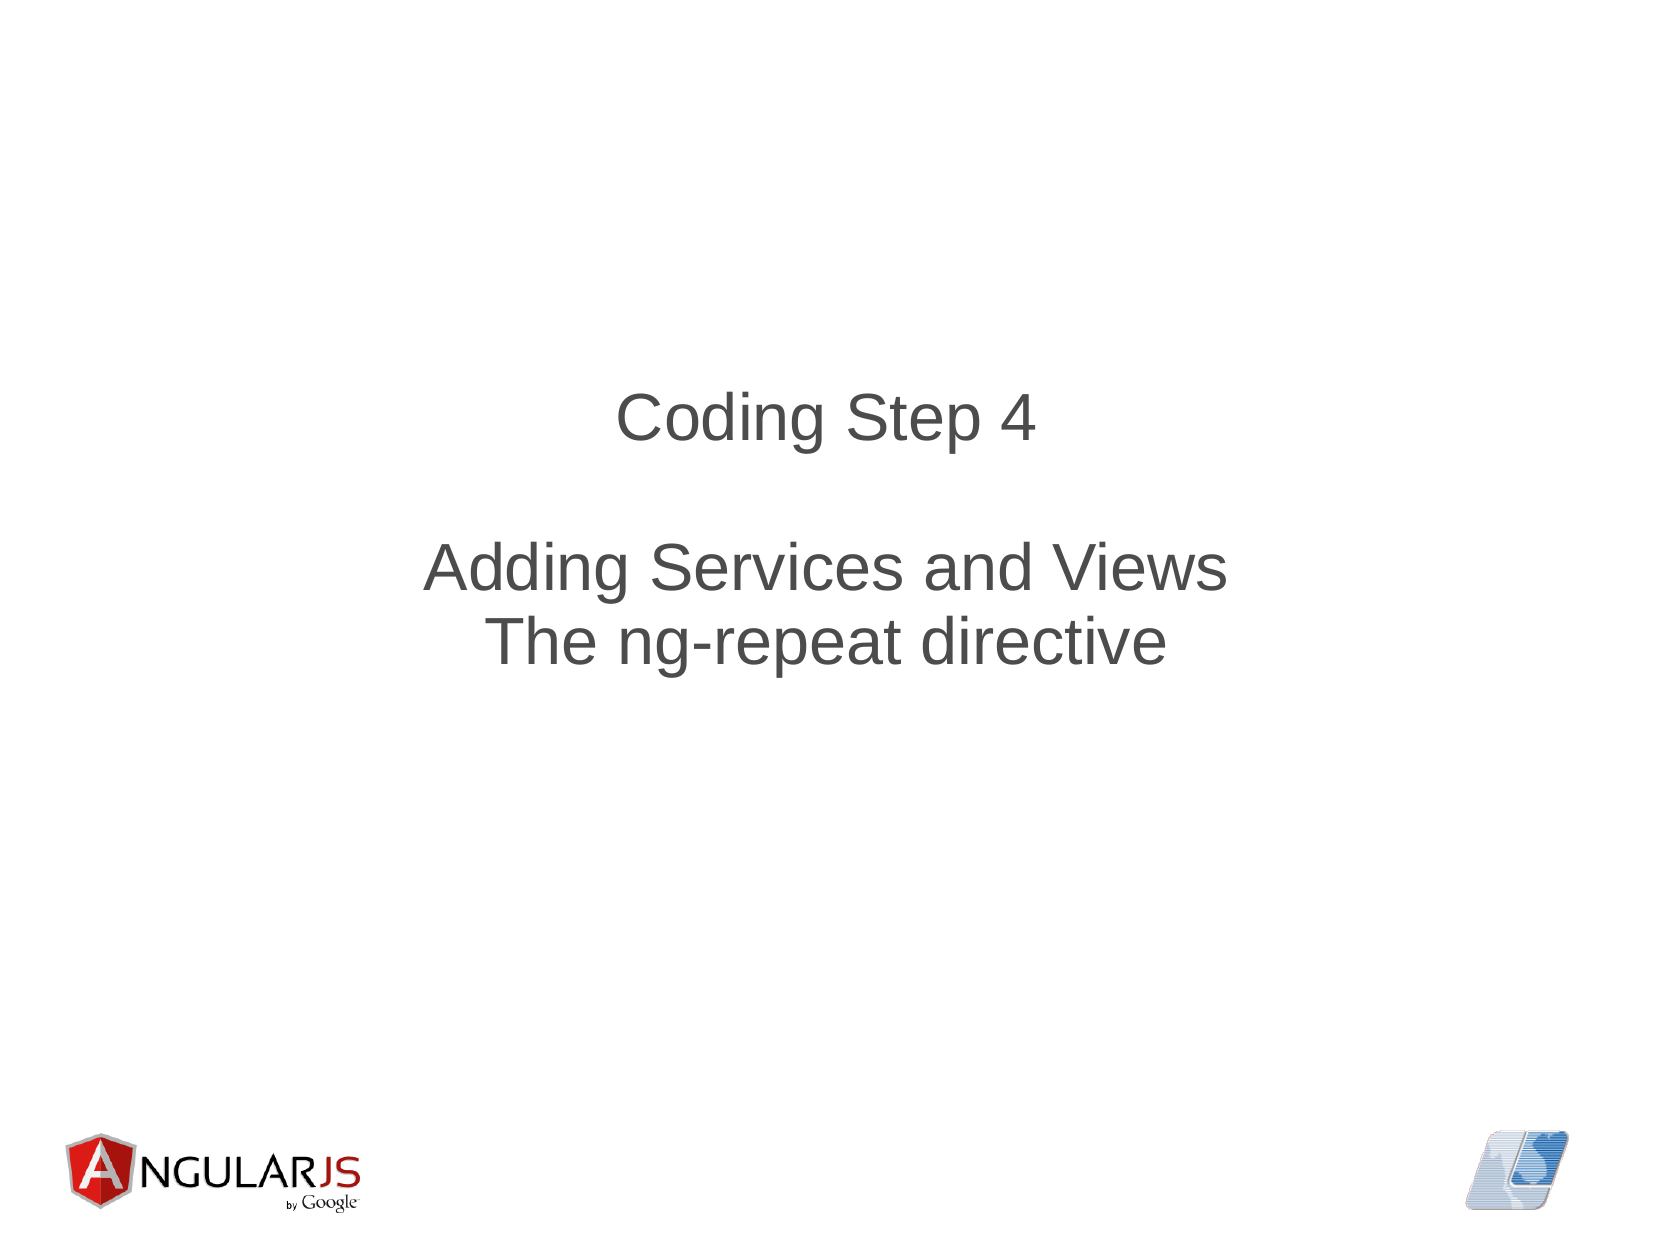

# Coding Step 4
Adding Services and Views
The ng-repeat directive